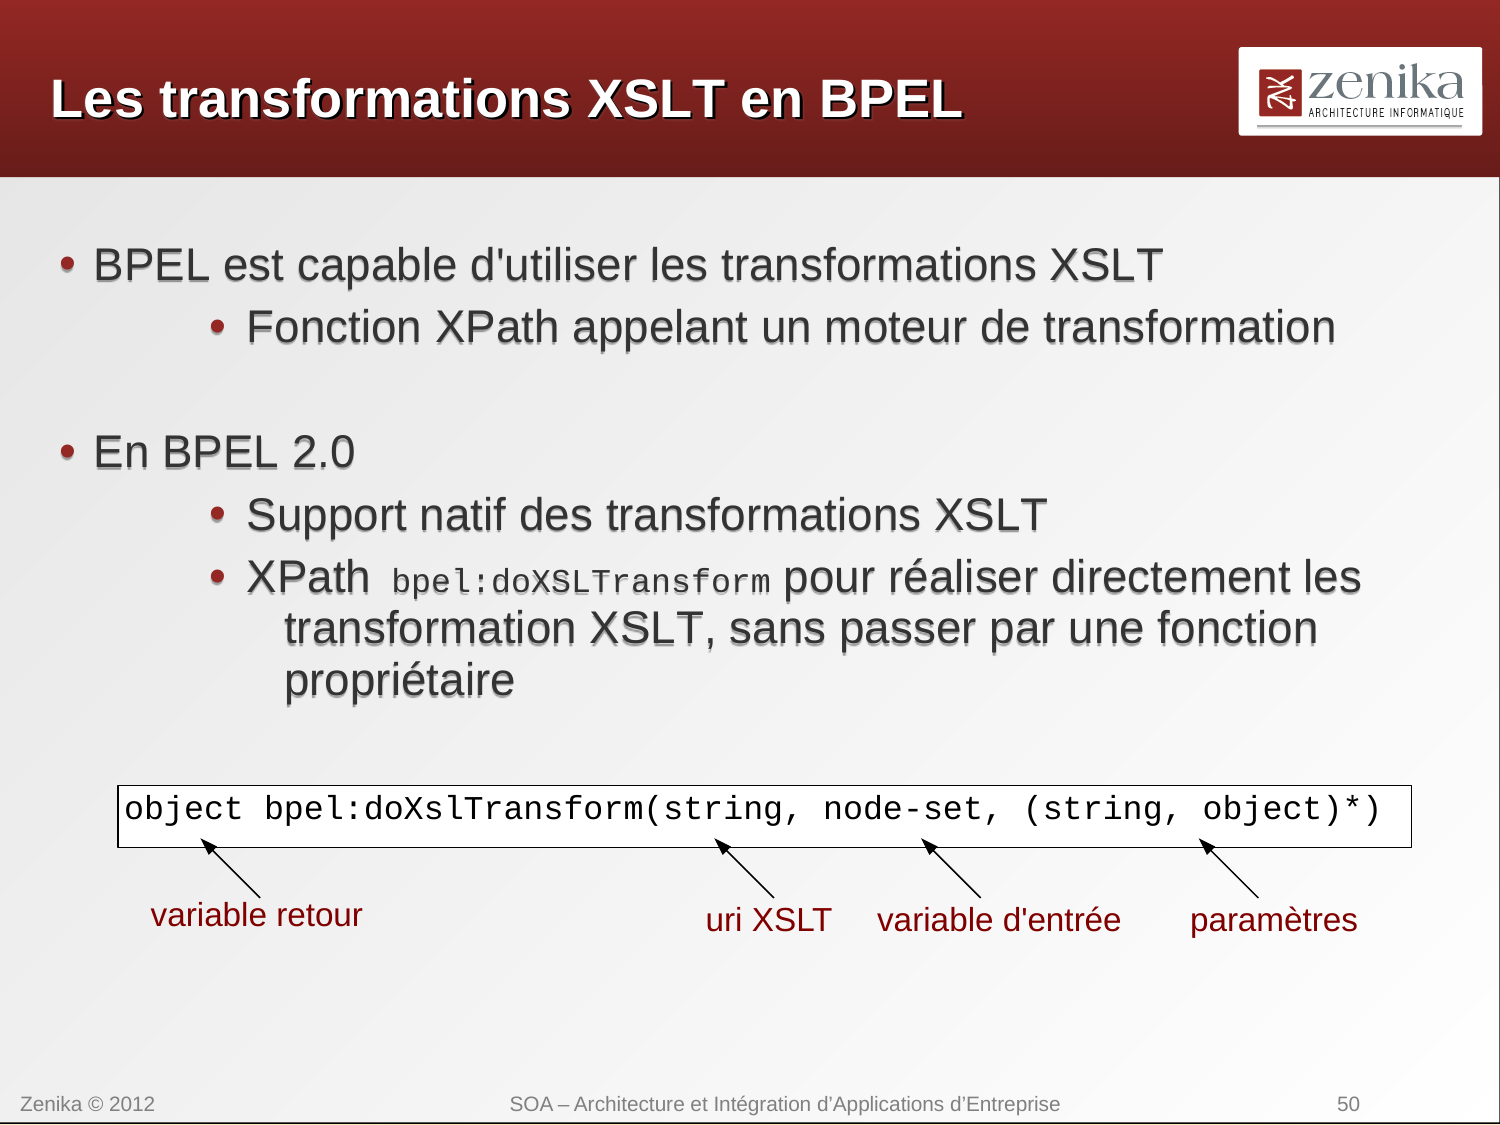

# Les transformations XSLT en BPEL
BPEL est capable d'utiliser les transformations XSLT
Fonction XPath appelant un moteur de transformation
En BPEL 2.0
Support natif des transformations XSLT
XPath bpel:doXSLTransform pour réaliser directement les transformation XSLT, sans passer par une fonction propriétaire
object bpel:doXslTransform(string, node-set, (string, object)*)
variable retour
uri XSLT
variable d'entrée
paramètres